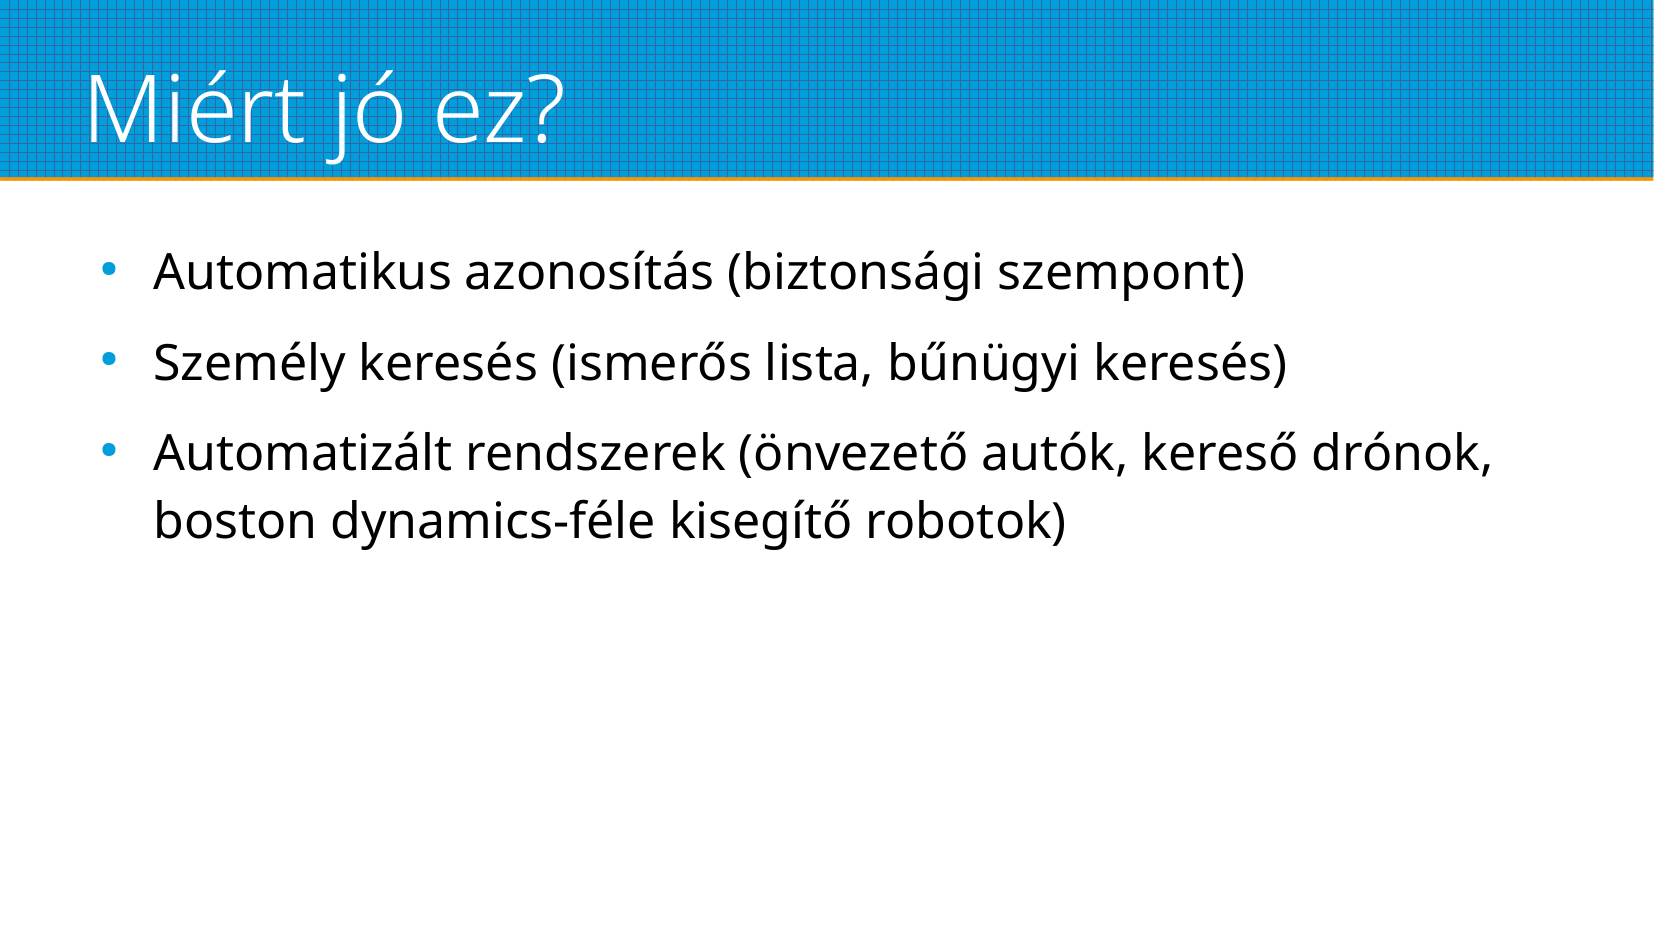

# Miért jó ez?
Automatikus azonosítás (biztonsági szempont)
Személy keresés (ismerős lista, bűnügyi keresés)
Automatizált rendszerek (önvezető autók, kereső drónok, boston dynamics-féle kisegítő robotok)